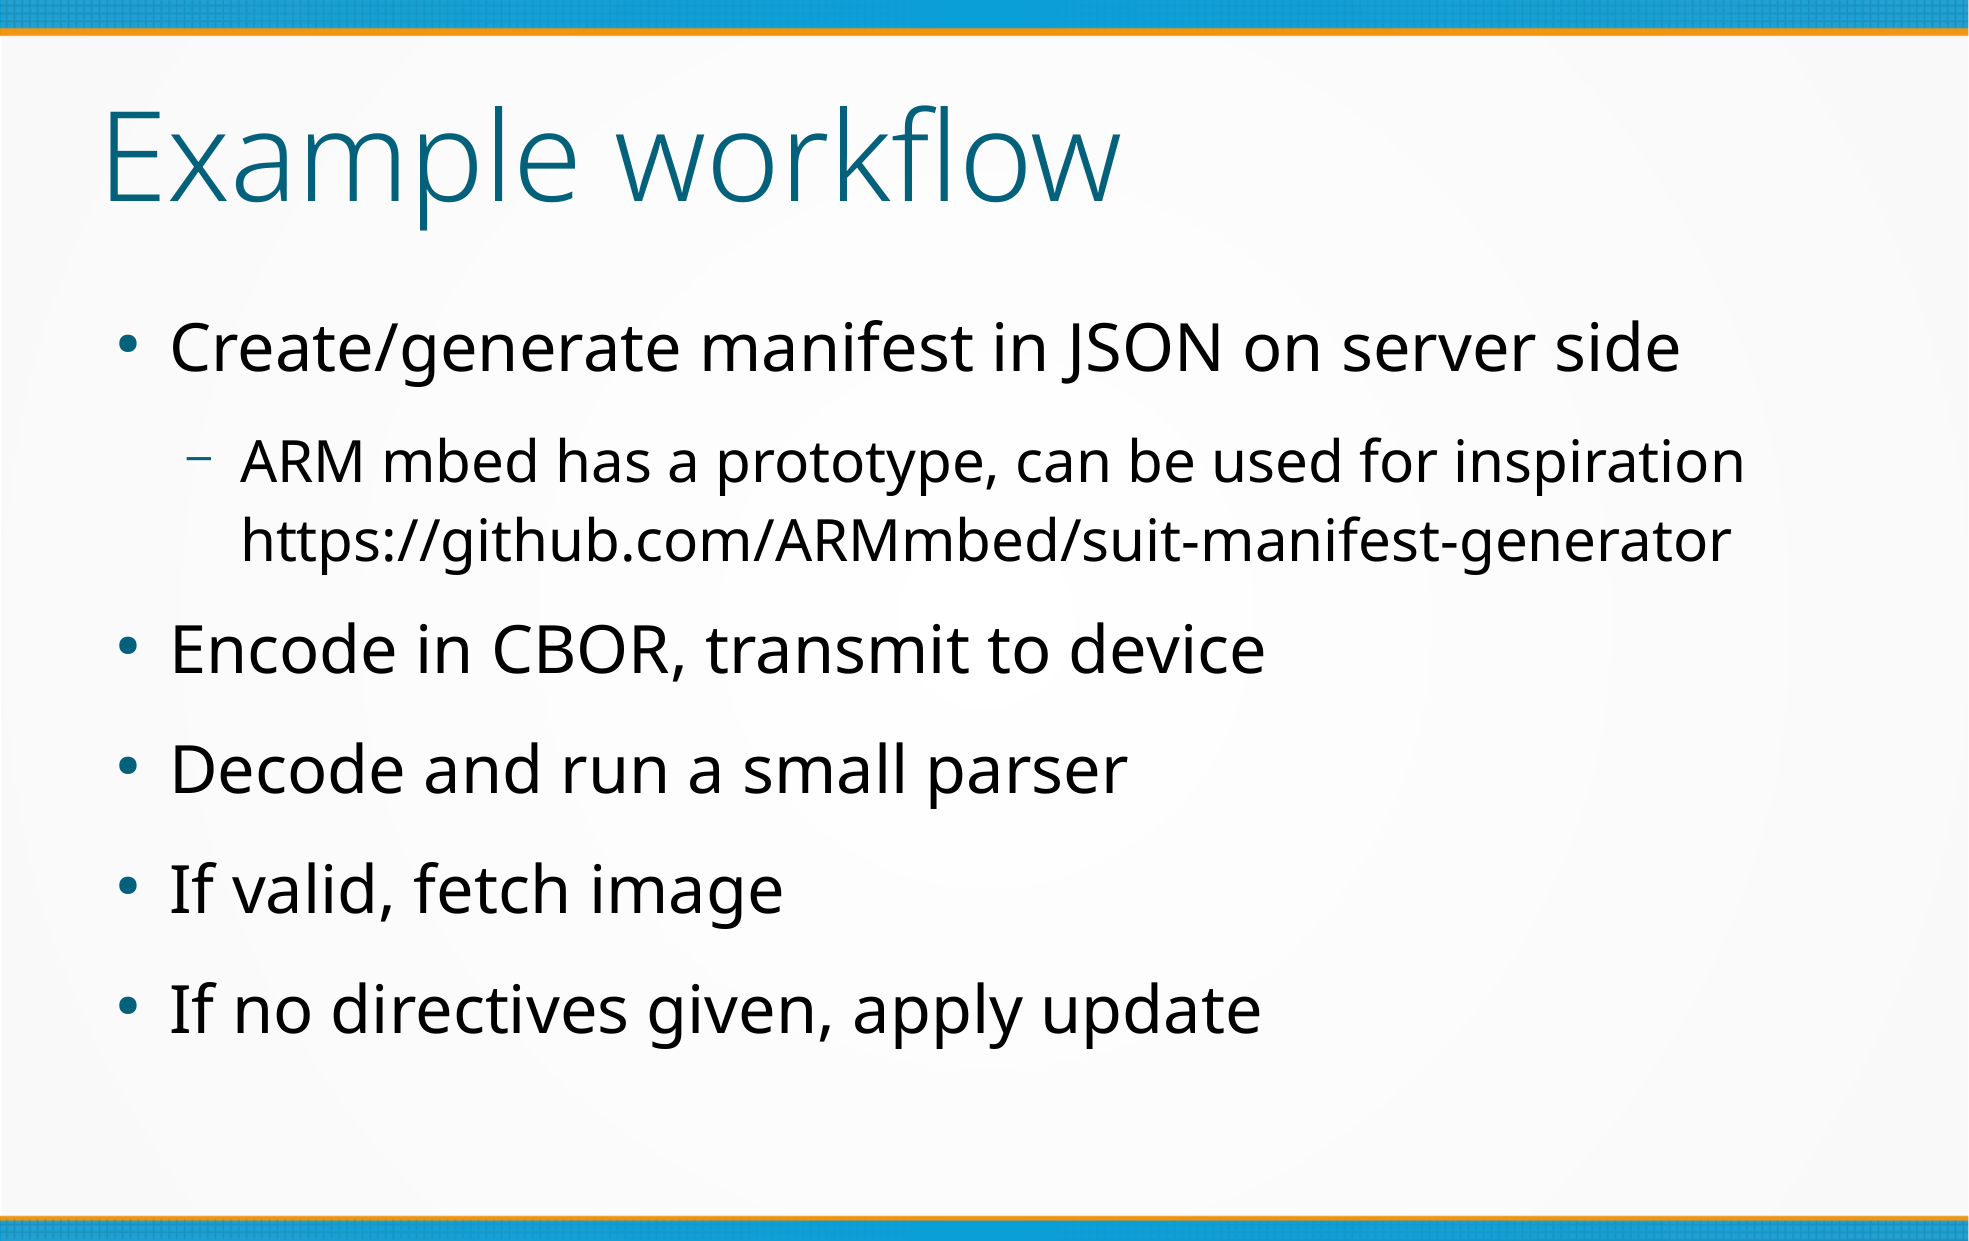

# Example workflow
Create/generate manifest in JSON on server side
ARM mbed has a prototype, can be used for inspiration https://github.com/ARMmbed/suit-manifest-generator
Encode in CBOR, transmit to device
Decode and run a small parser
If valid, fetch image
If no directives given, apply update